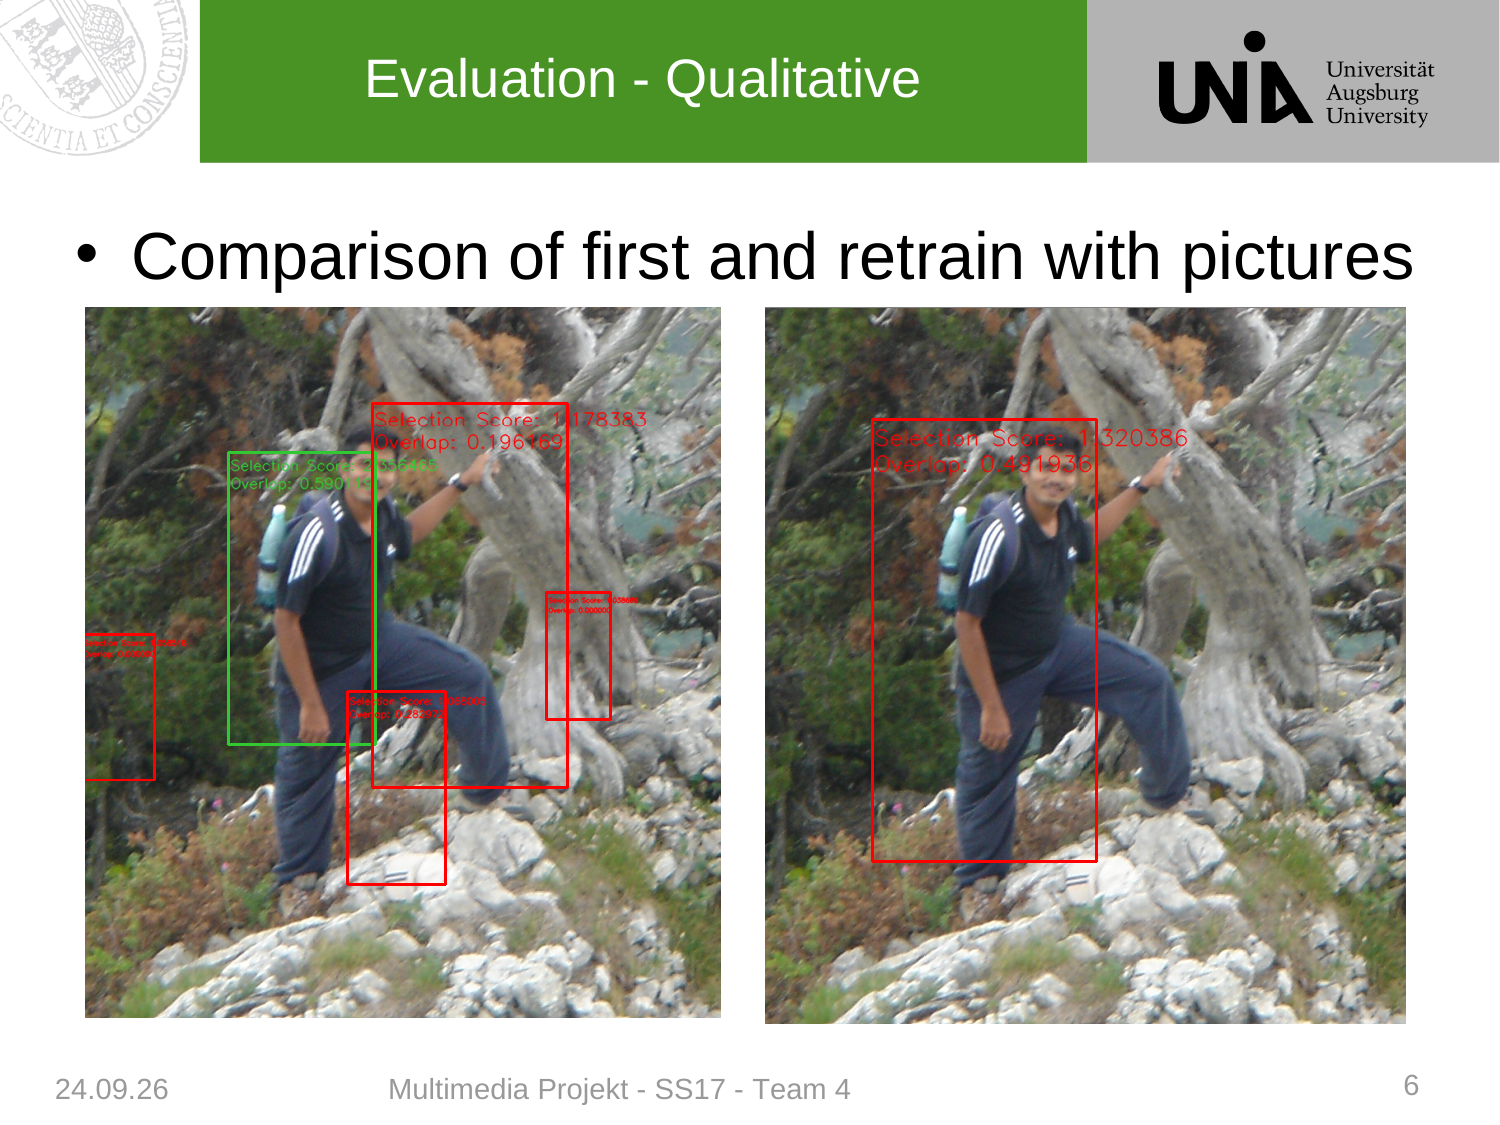

# Evaluation - Qualitative
Comparison of first and retrain with pictures
6
Multimedia Projekt - SS17 - Team 4